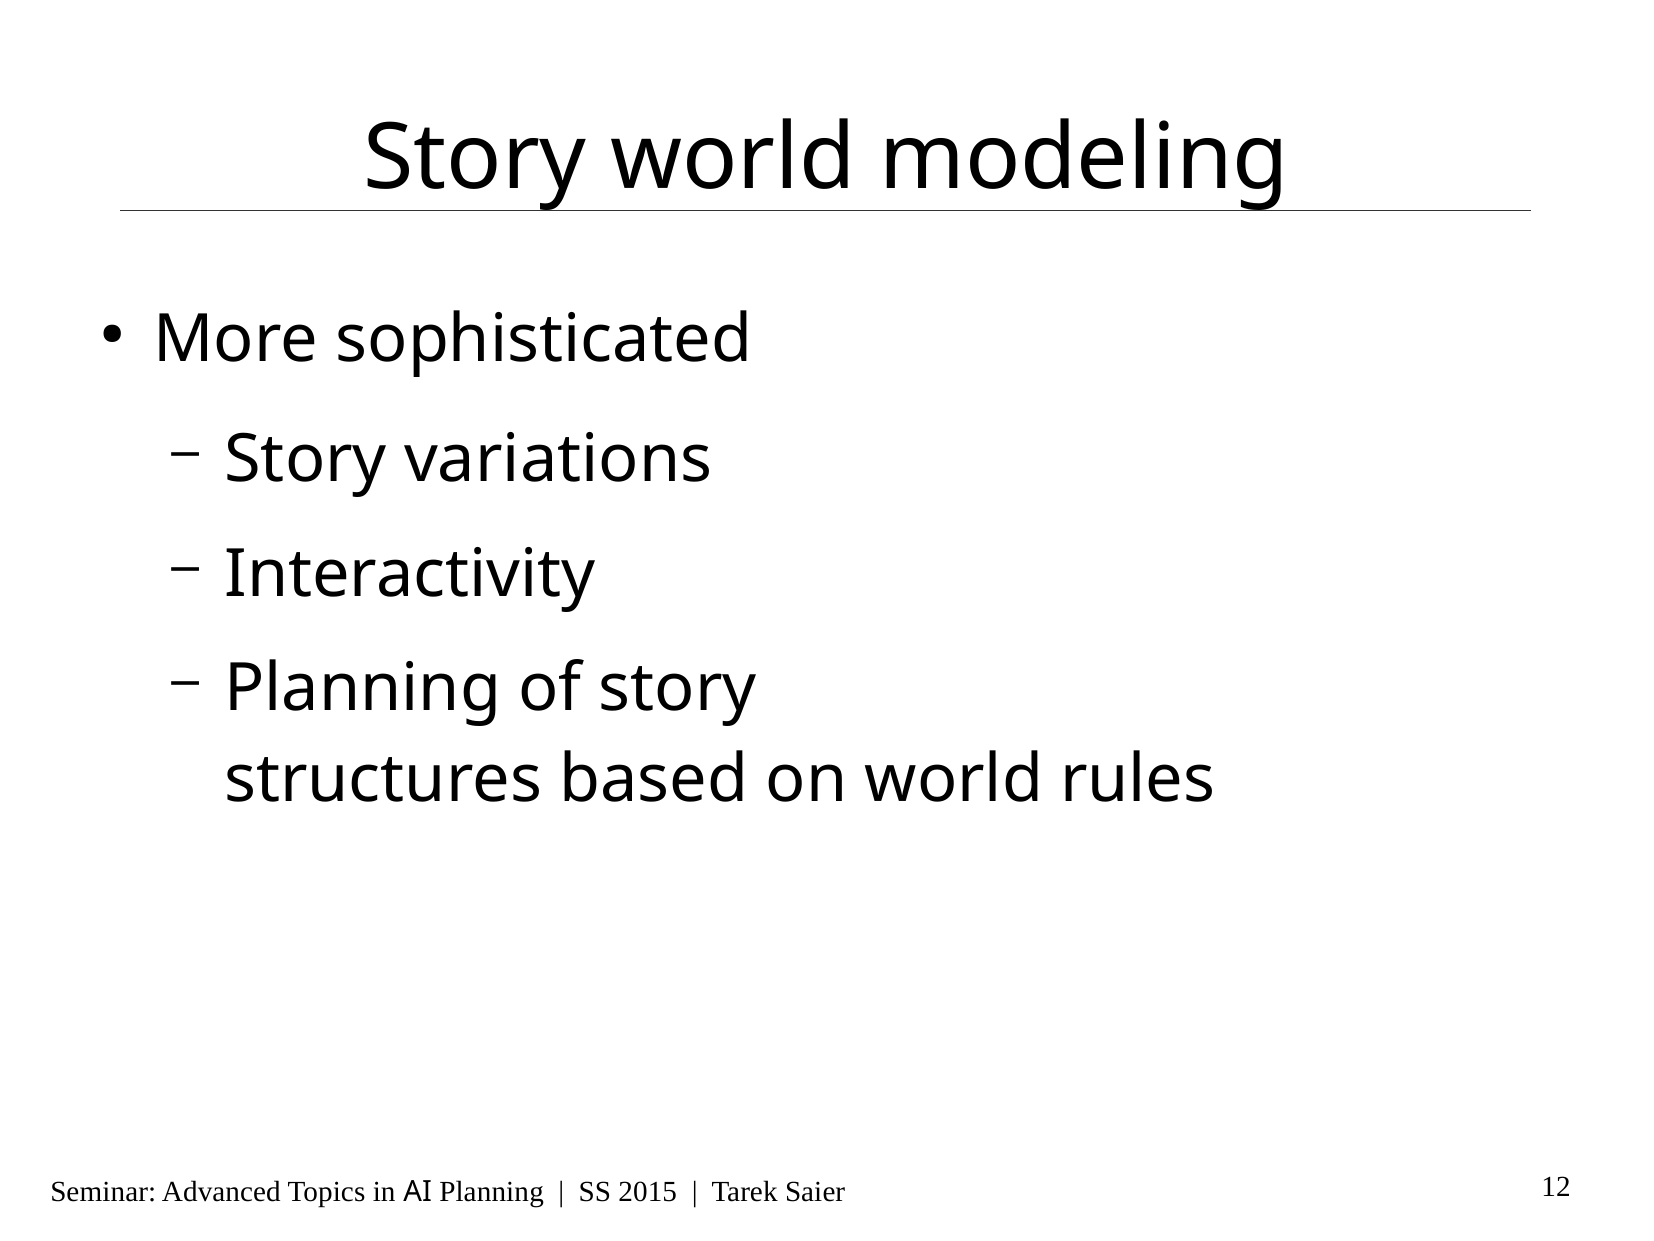

# Story world modeling
More sophisticated
Story variations
Interactivity
Planning of story
structures based on world rules
12